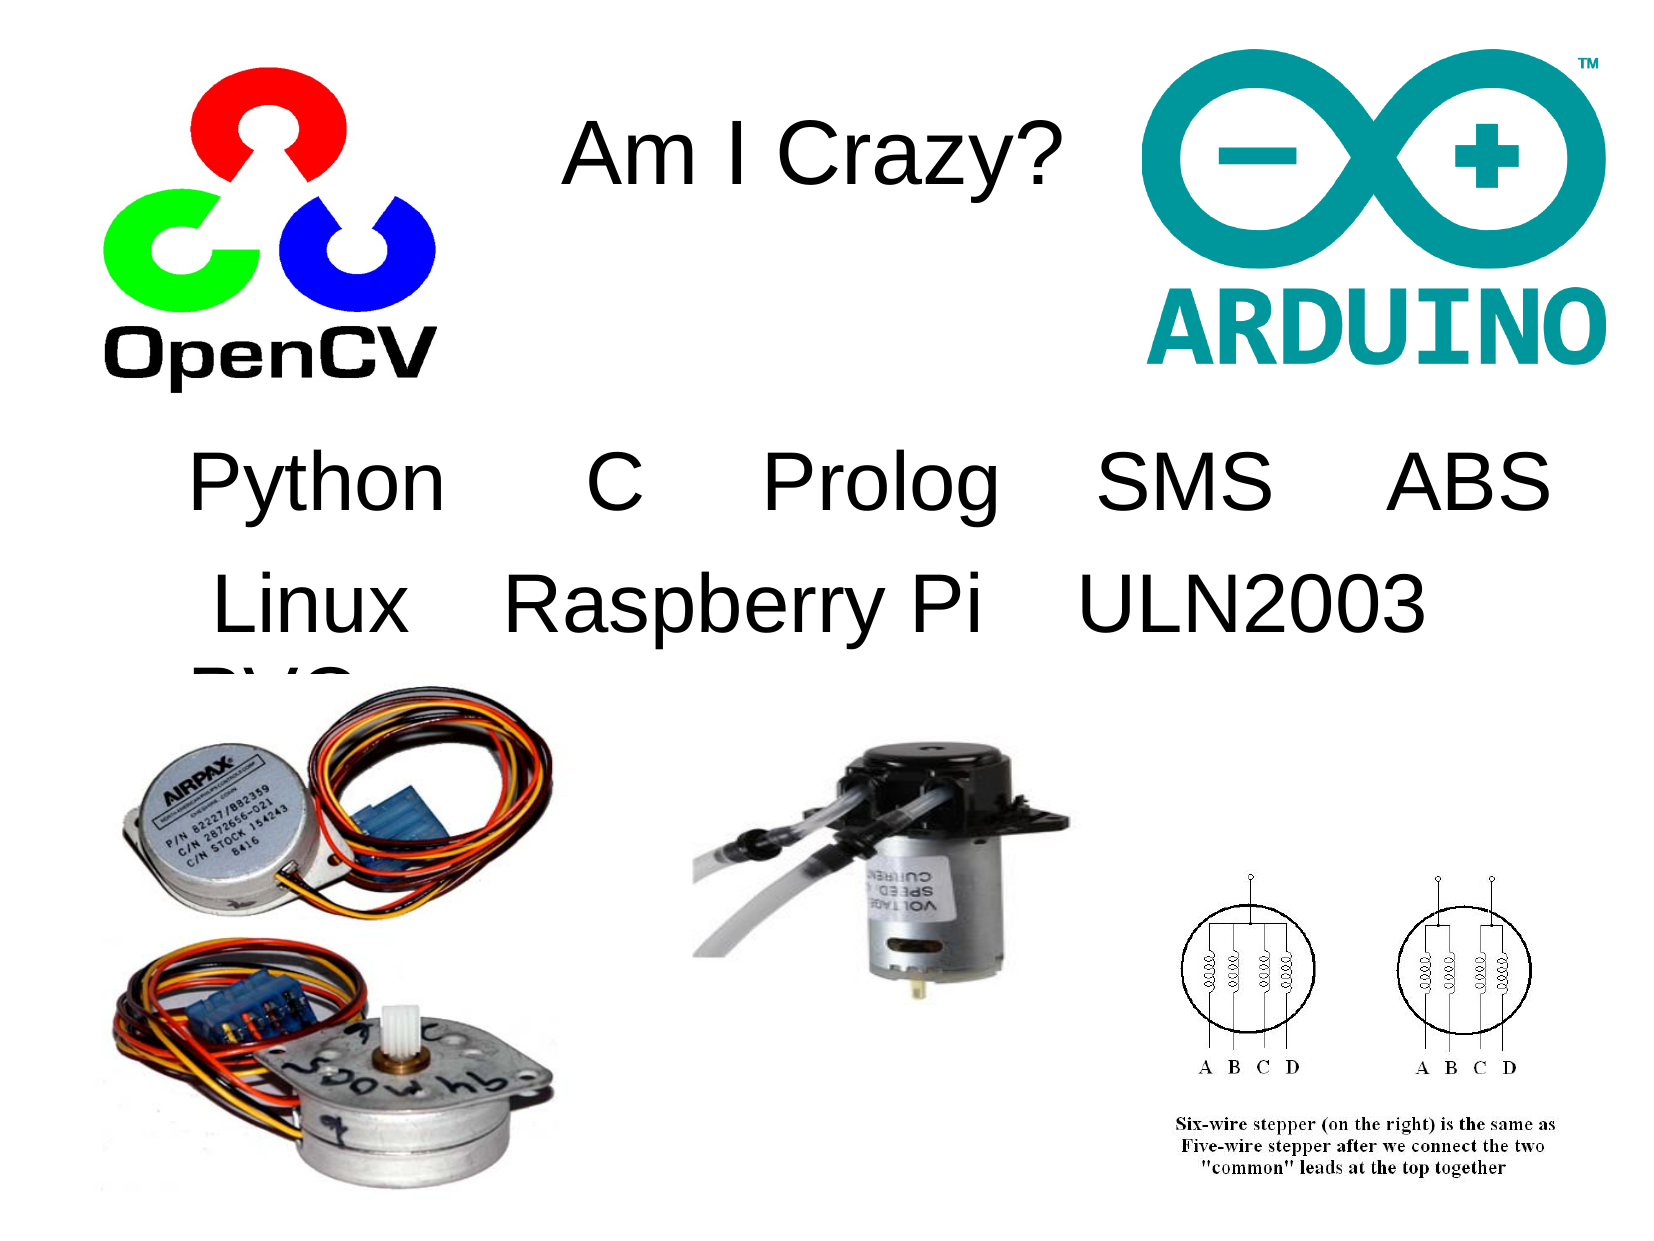

# Am I Crazy?
Python C Prolog SMS ABS
 Linux Raspberry Pi ULN2003 PVC